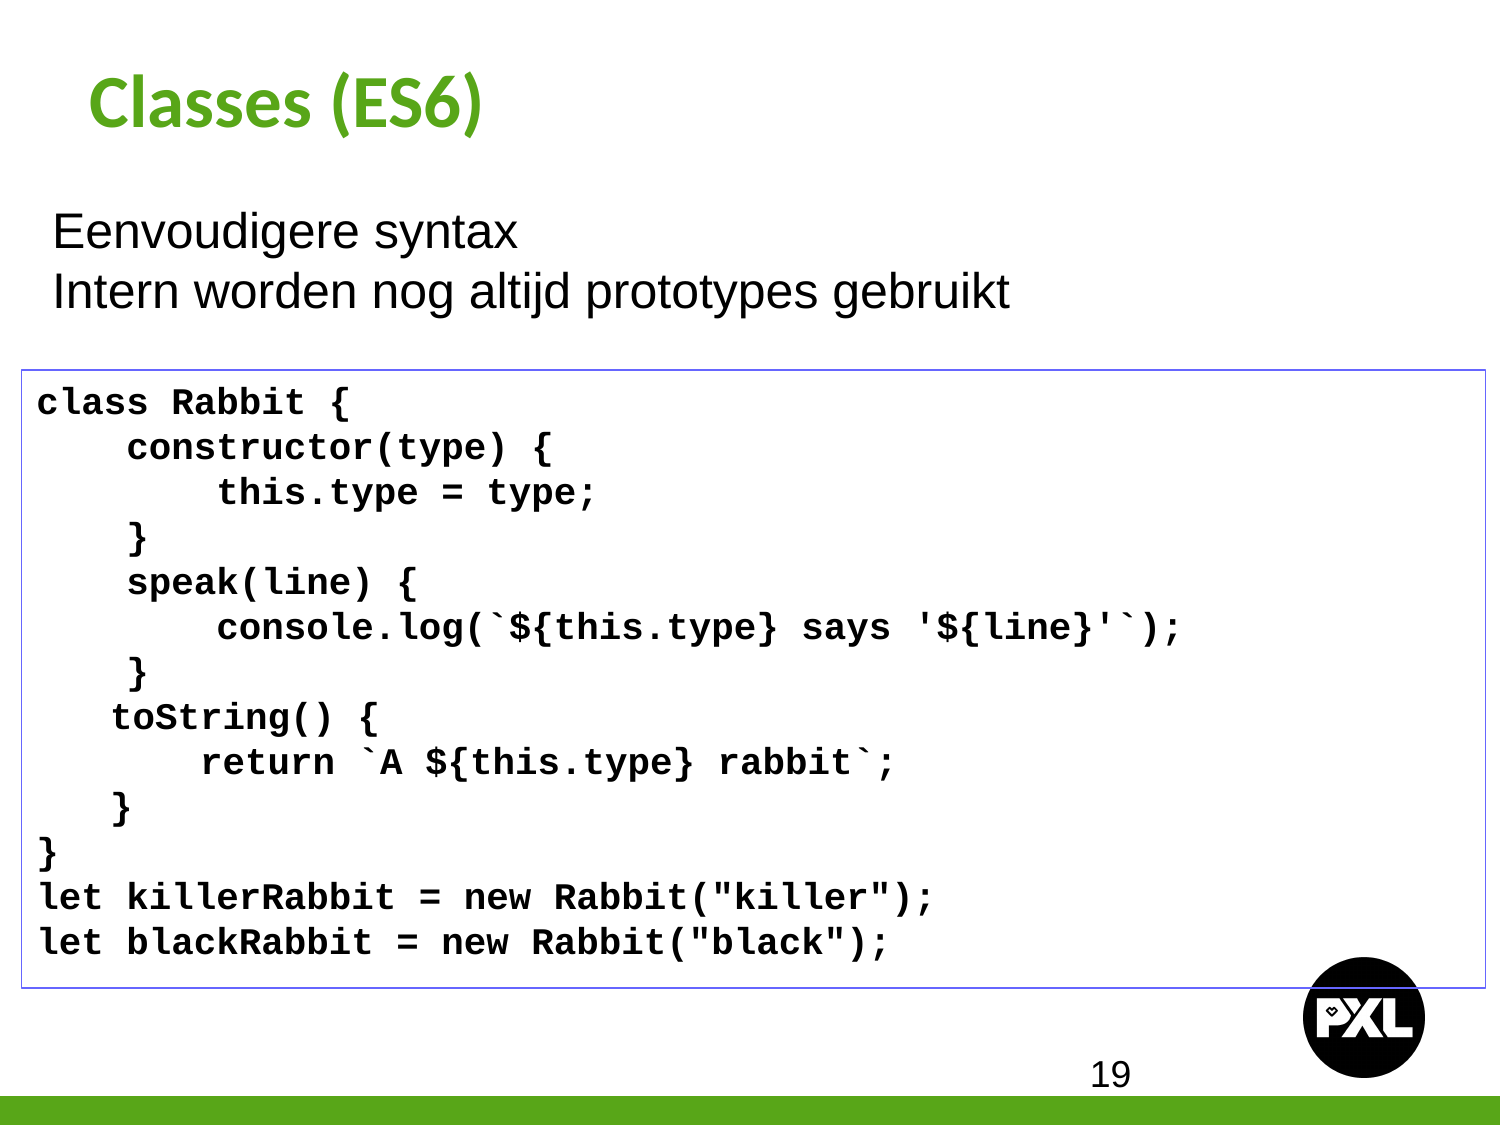

Classes (ES6)
Eenvoudigere syntax
Intern worden nog altijd prototypes gebruikt
class Rabbit {
 constructor(type) {
 this.type = type;
 }
 speak(line) {
 console.log(`${this.type} says '${line}'`);
 }
	toString() {
	 return `A ${this.type} rabbit`;
	}
}
let killerRabbit = new Rabbit("killer");
let blackRabbit = new Rabbit("black");